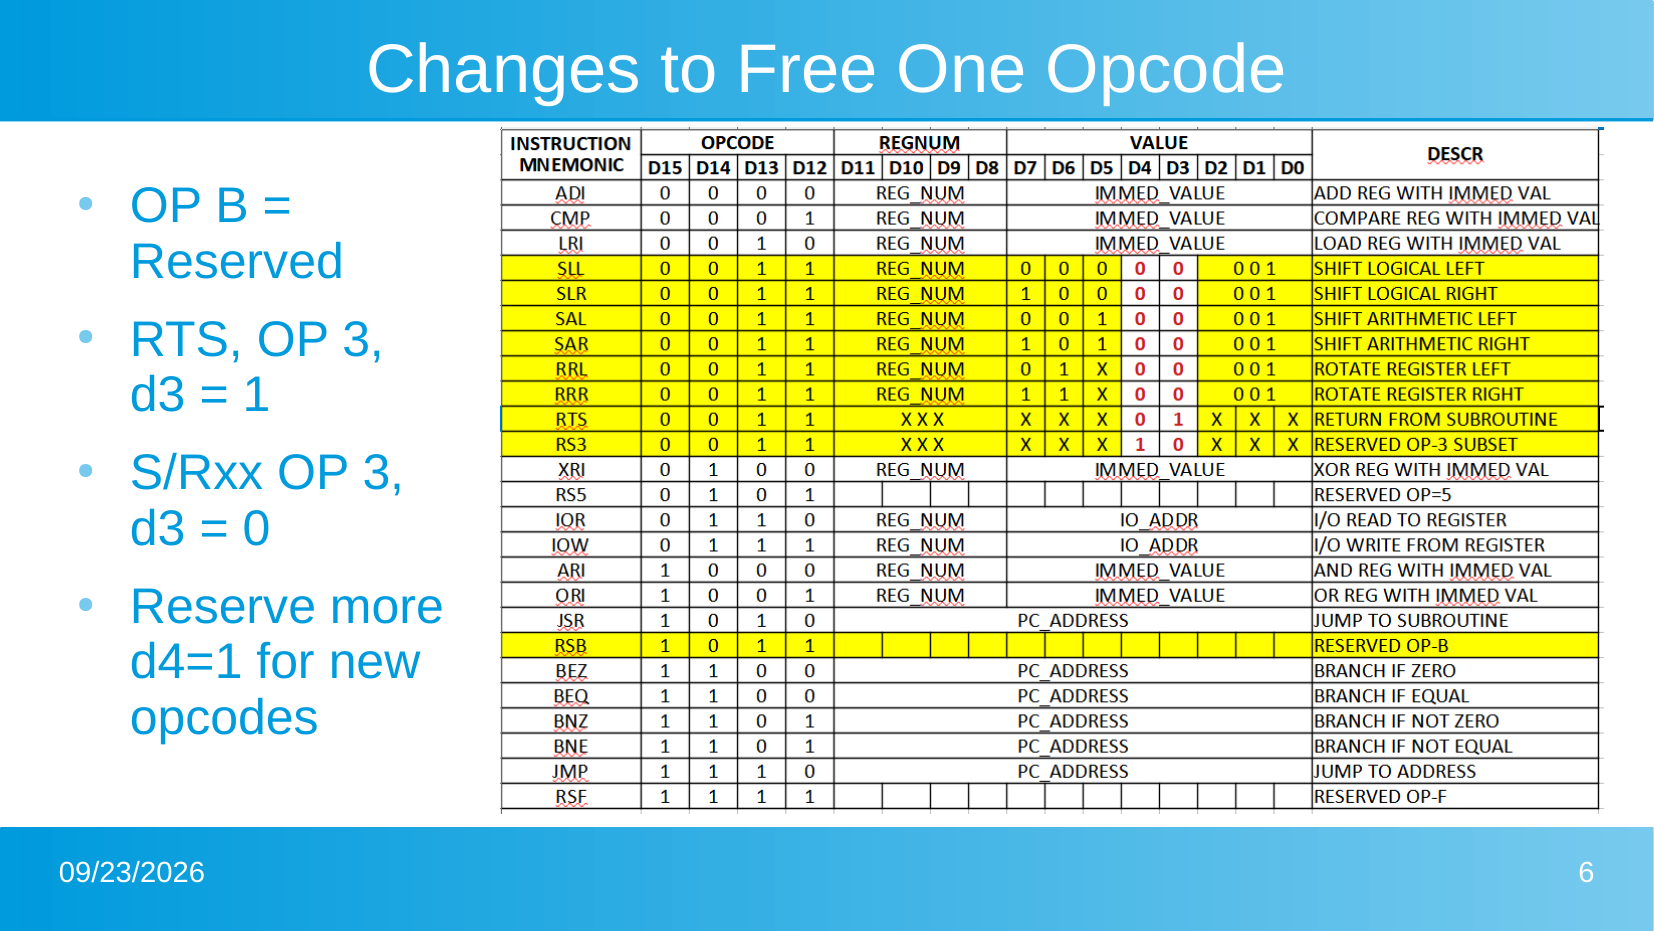

# Changes to Free One Opcode
OP B = Reserved
RTS, OP 3,
d3 = 1
S/Rxx OP 3,
d3 = 0
Reserve more d4=1 for new opcodes
6